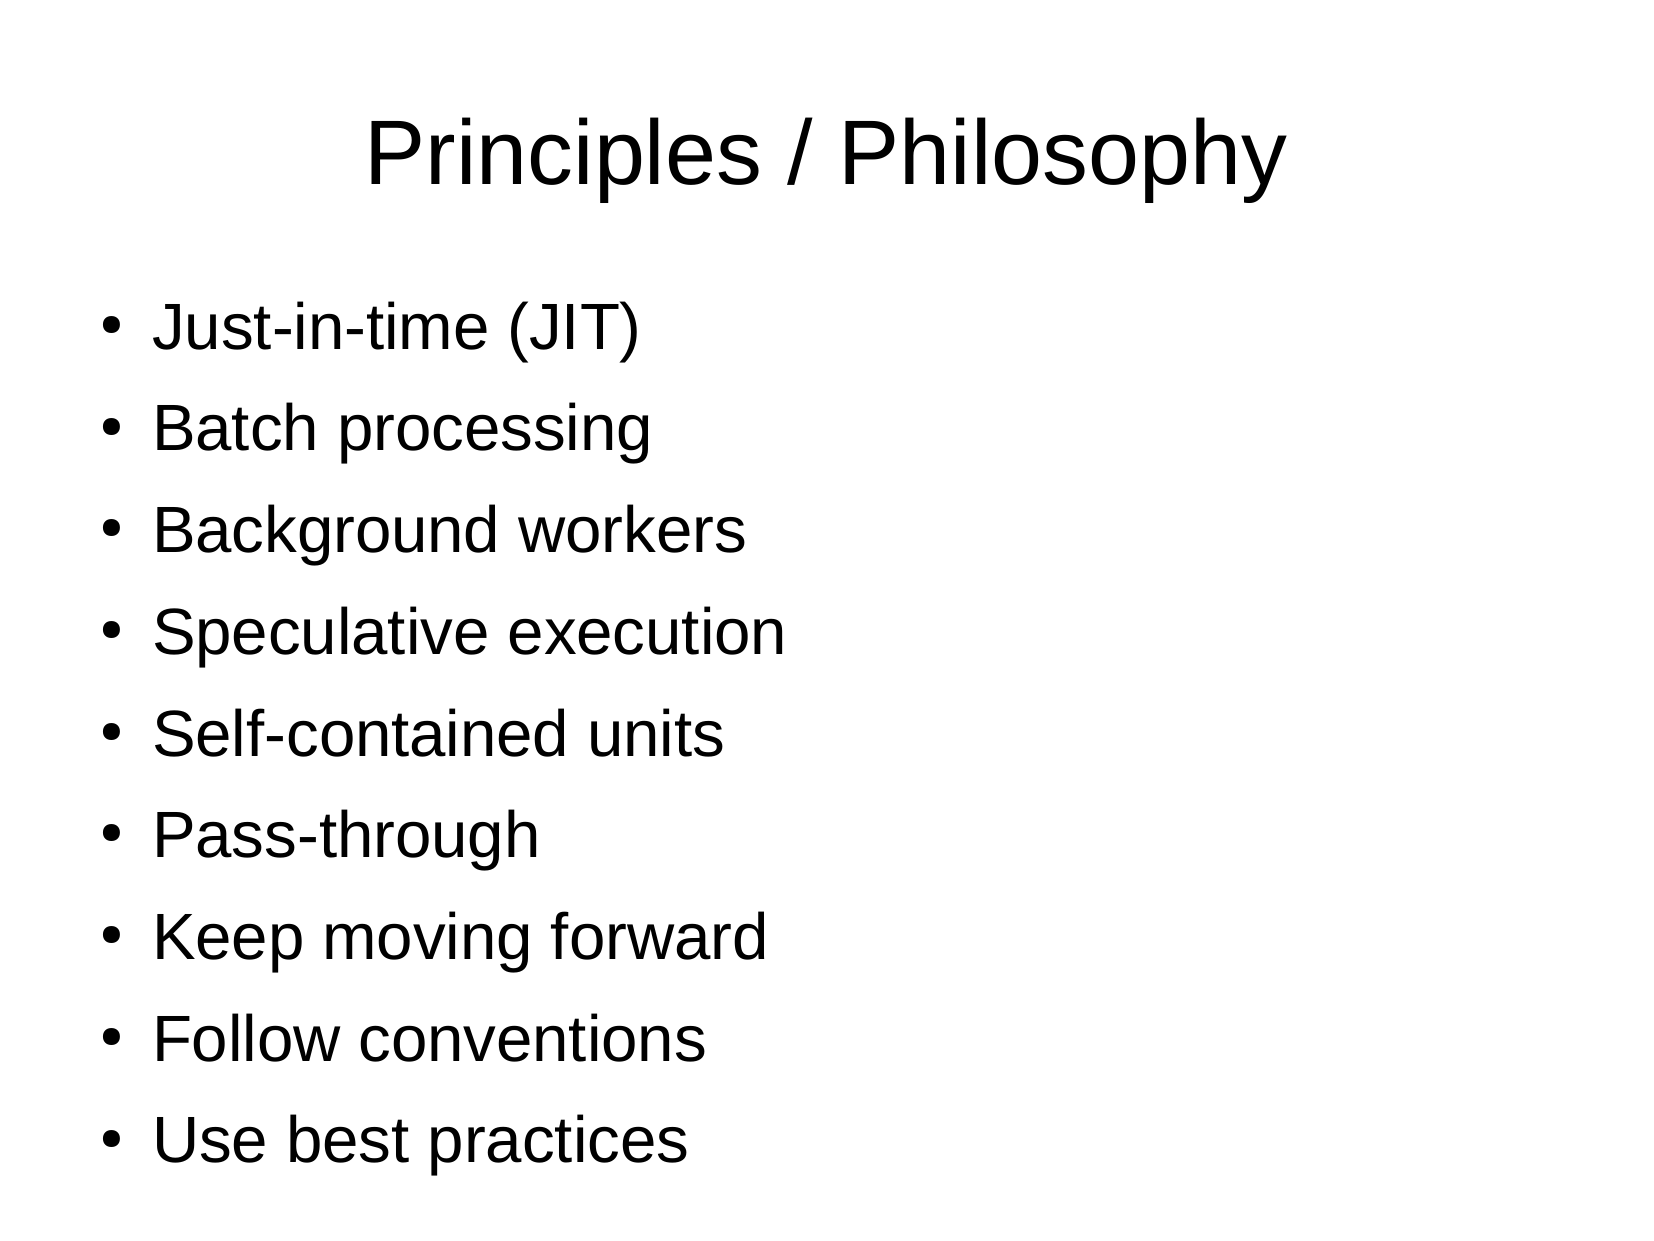

# Principles / Philosophy
Just-in-time (JIT)
Batch processing
Background workers
Speculative execution
Self-contained units
Pass-through
Keep moving forward
Follow conventions
Use best practices